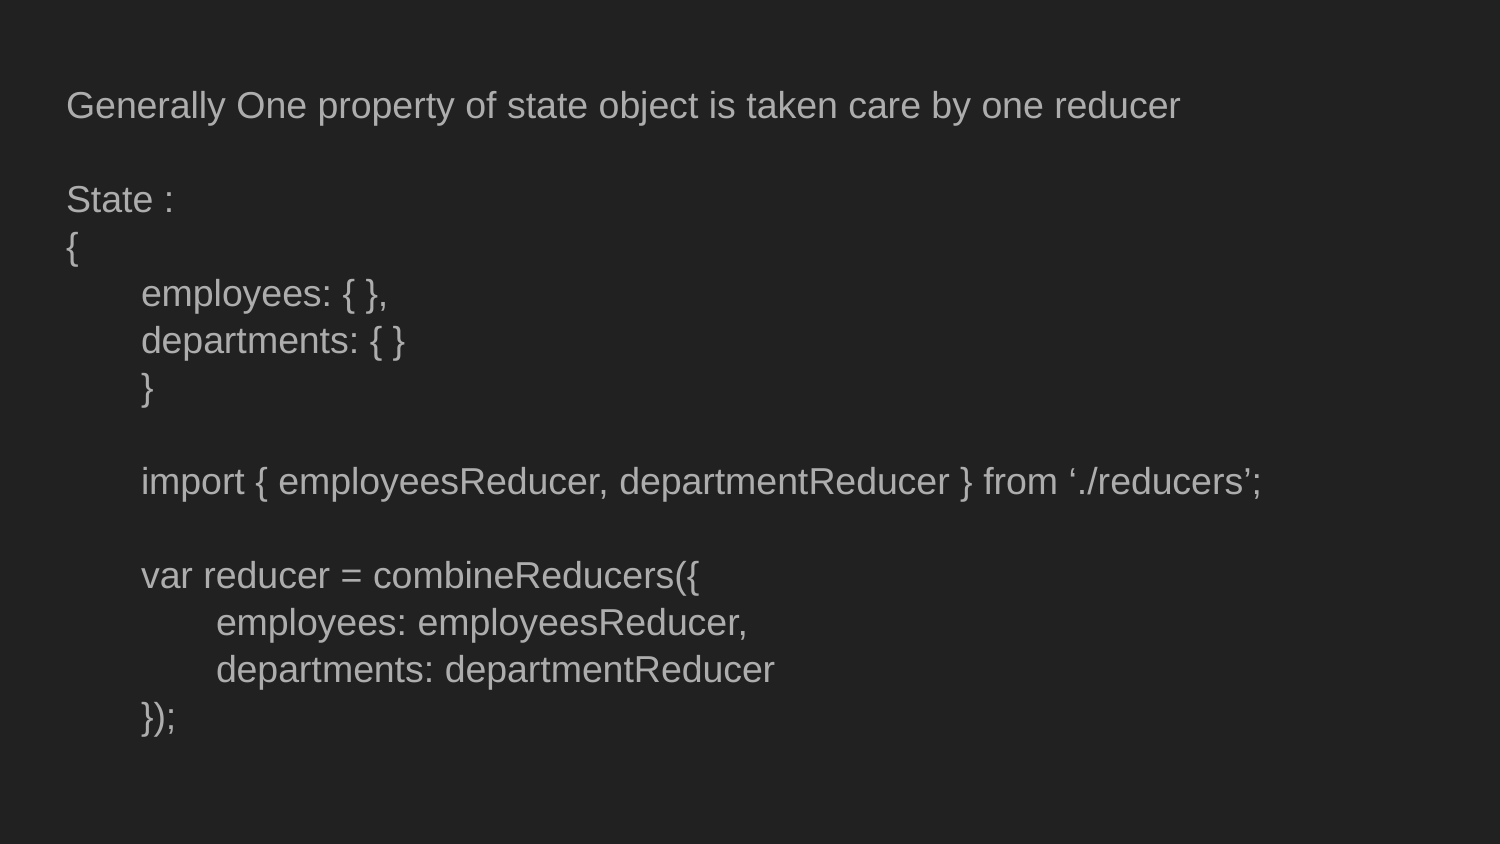

# Generally One property of state object is taken care by one reducer
State :
{
	employees: { },
departments: { }
}
import { employeesReducer, departmentReducer } from ‘./reducers’;
var reducer = combineReducers({
	employees: employeesReducer,
	departments: departmentReducer
});